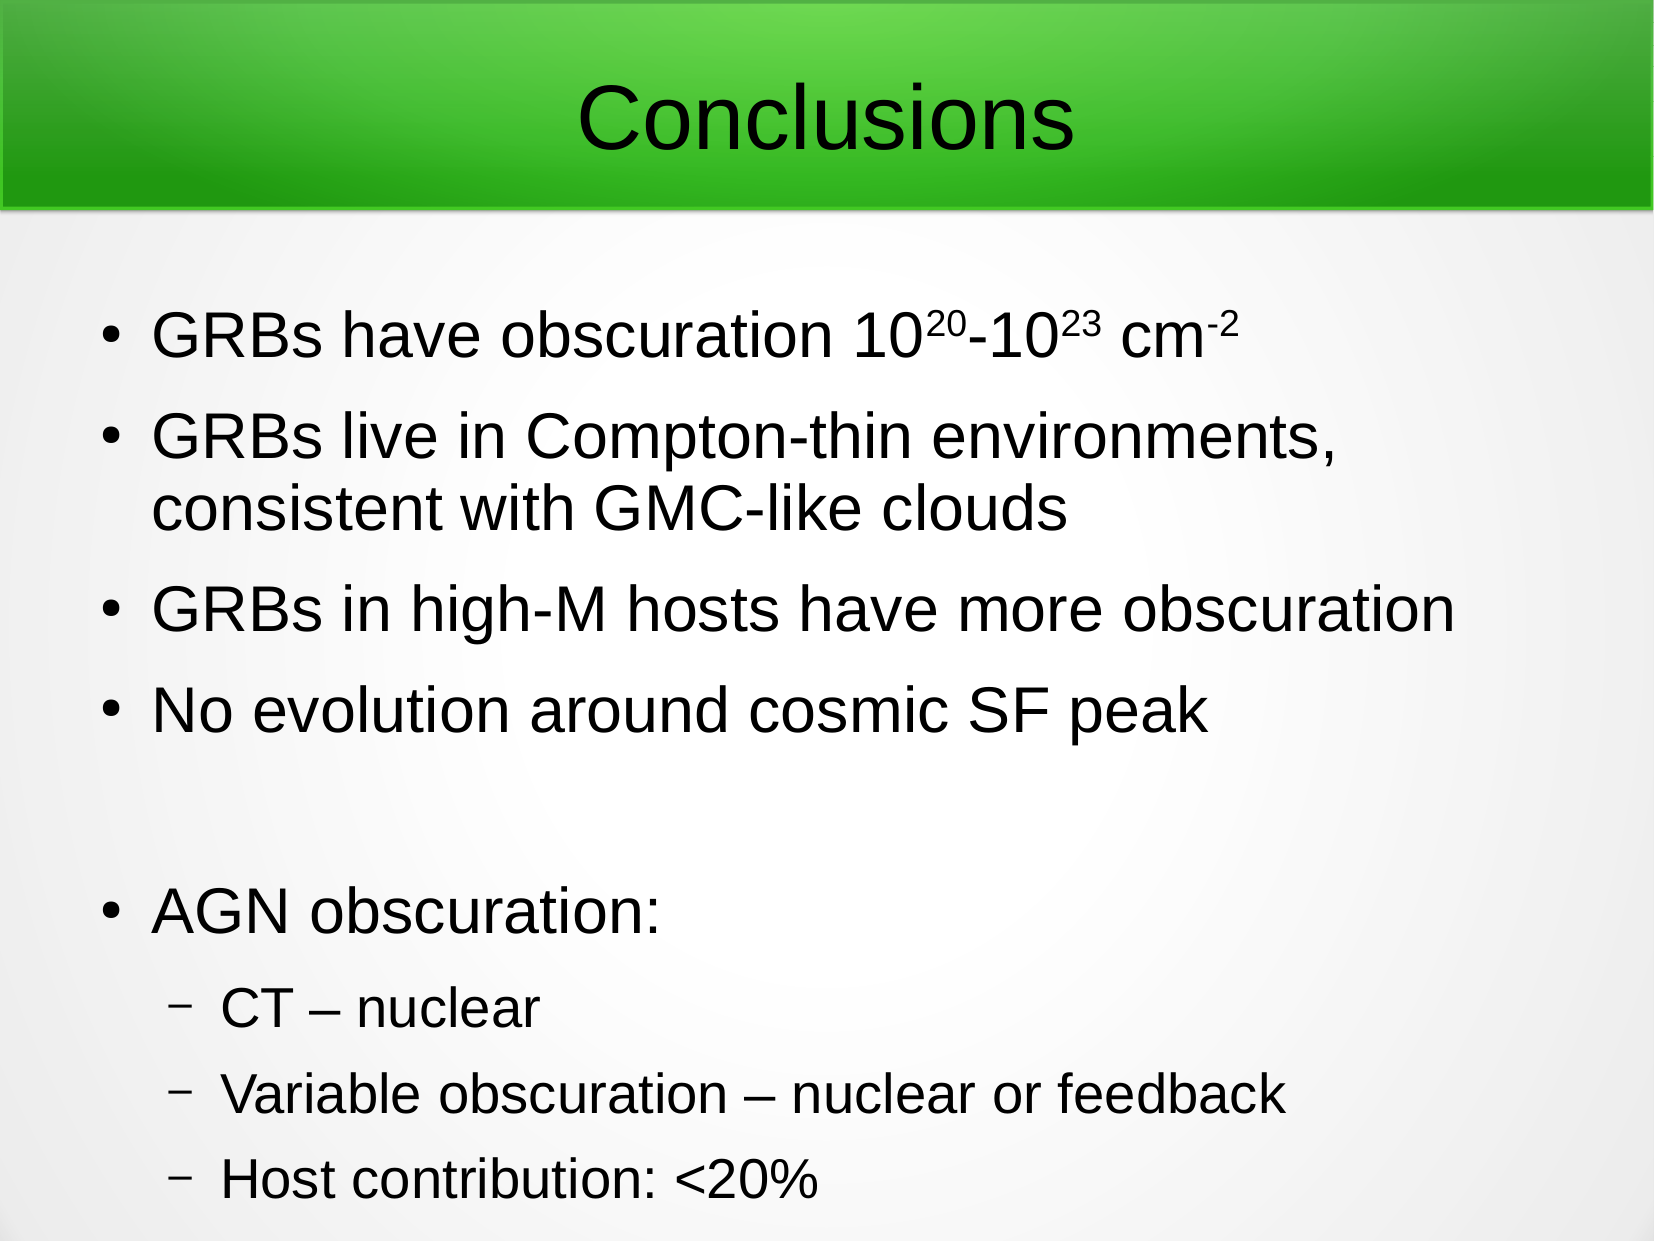

# Conclusions
GRBs have obscuration 1020-1023 cm-2
GRBs live in Compton-thin environments, consistent with GMC-like clouds
GRBs in high-M hosts have more obscuration
No evolution around cosmic SF peak
AGN obscuration:
CT – nuclear
Variable obscuration – nuclear or feedback
Host contribution: <20%